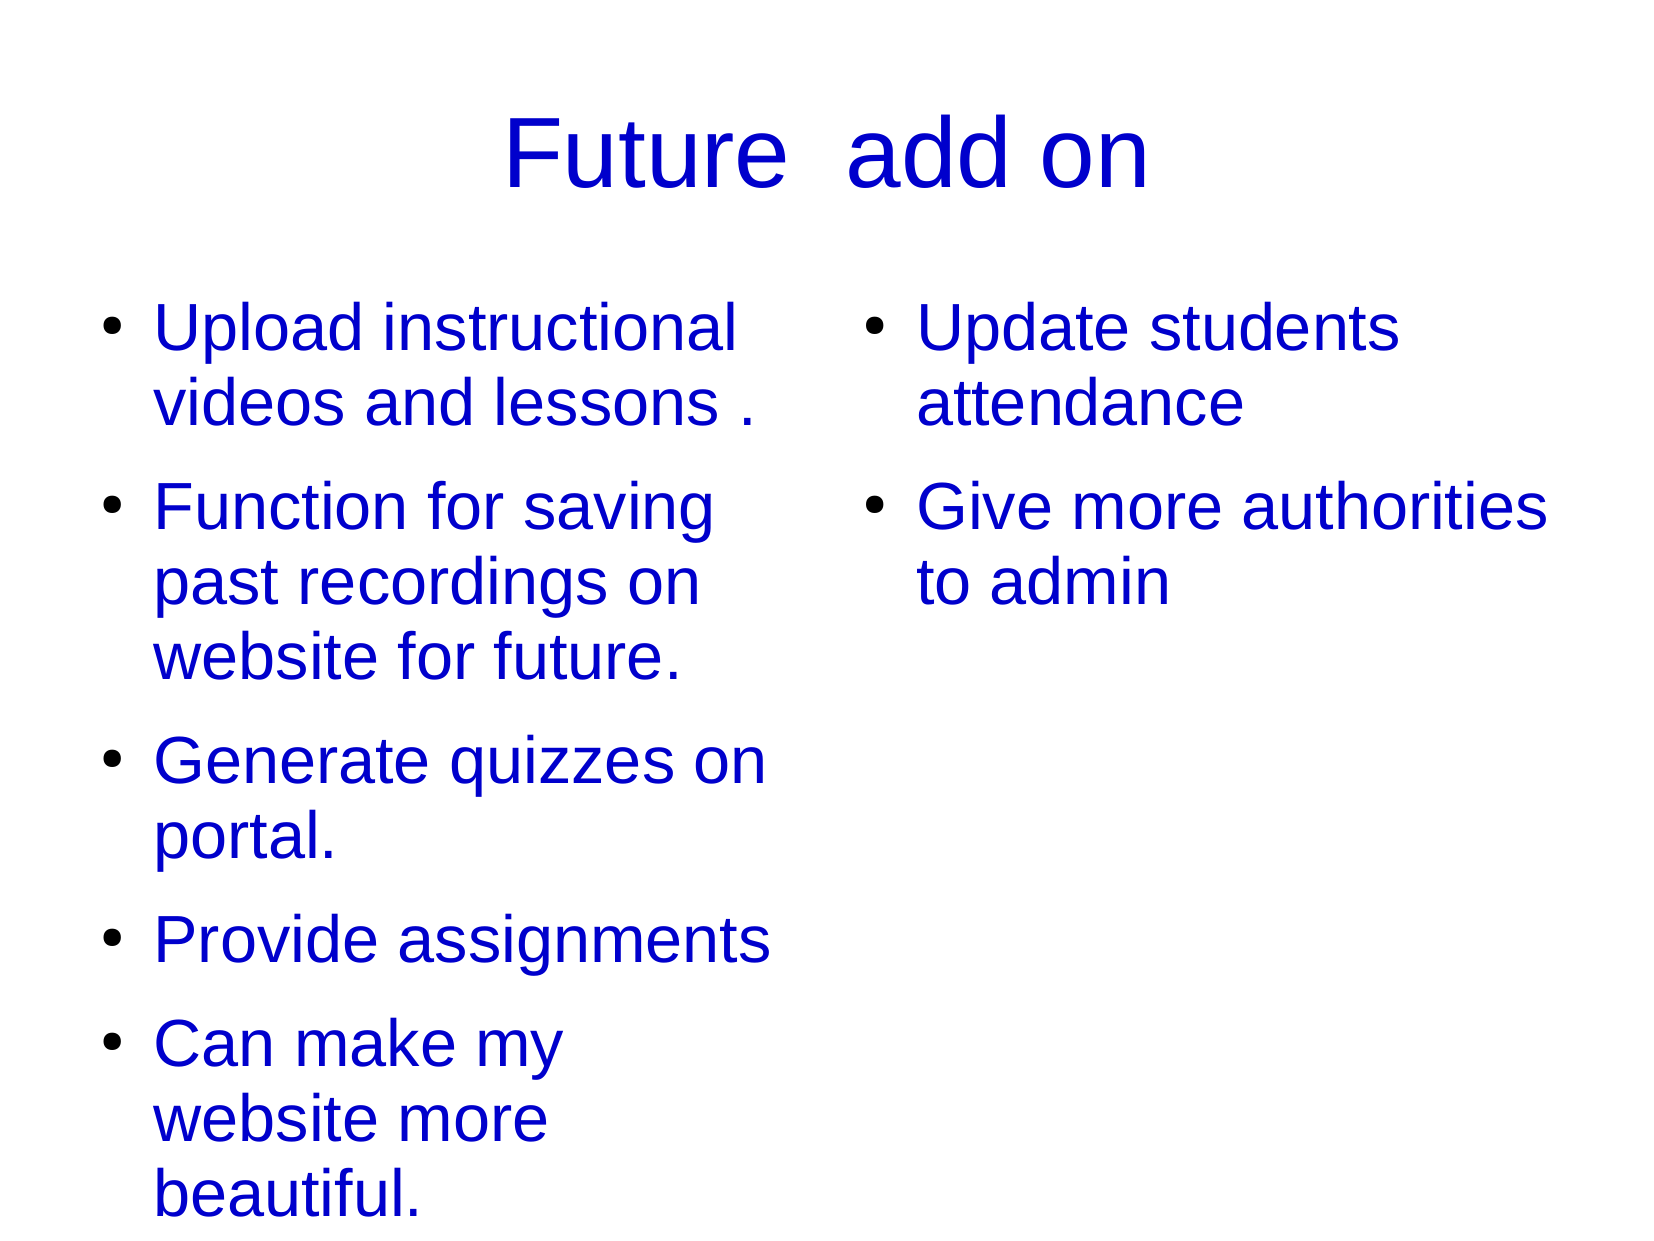

# Future add on
Upload instructional videos and lessons .
Function for saving past recordings on website for future.
Generate quizzes on portal.
Provide assignments
Can make my website more beautiful.
Update students attendance
Give more authorities to admin